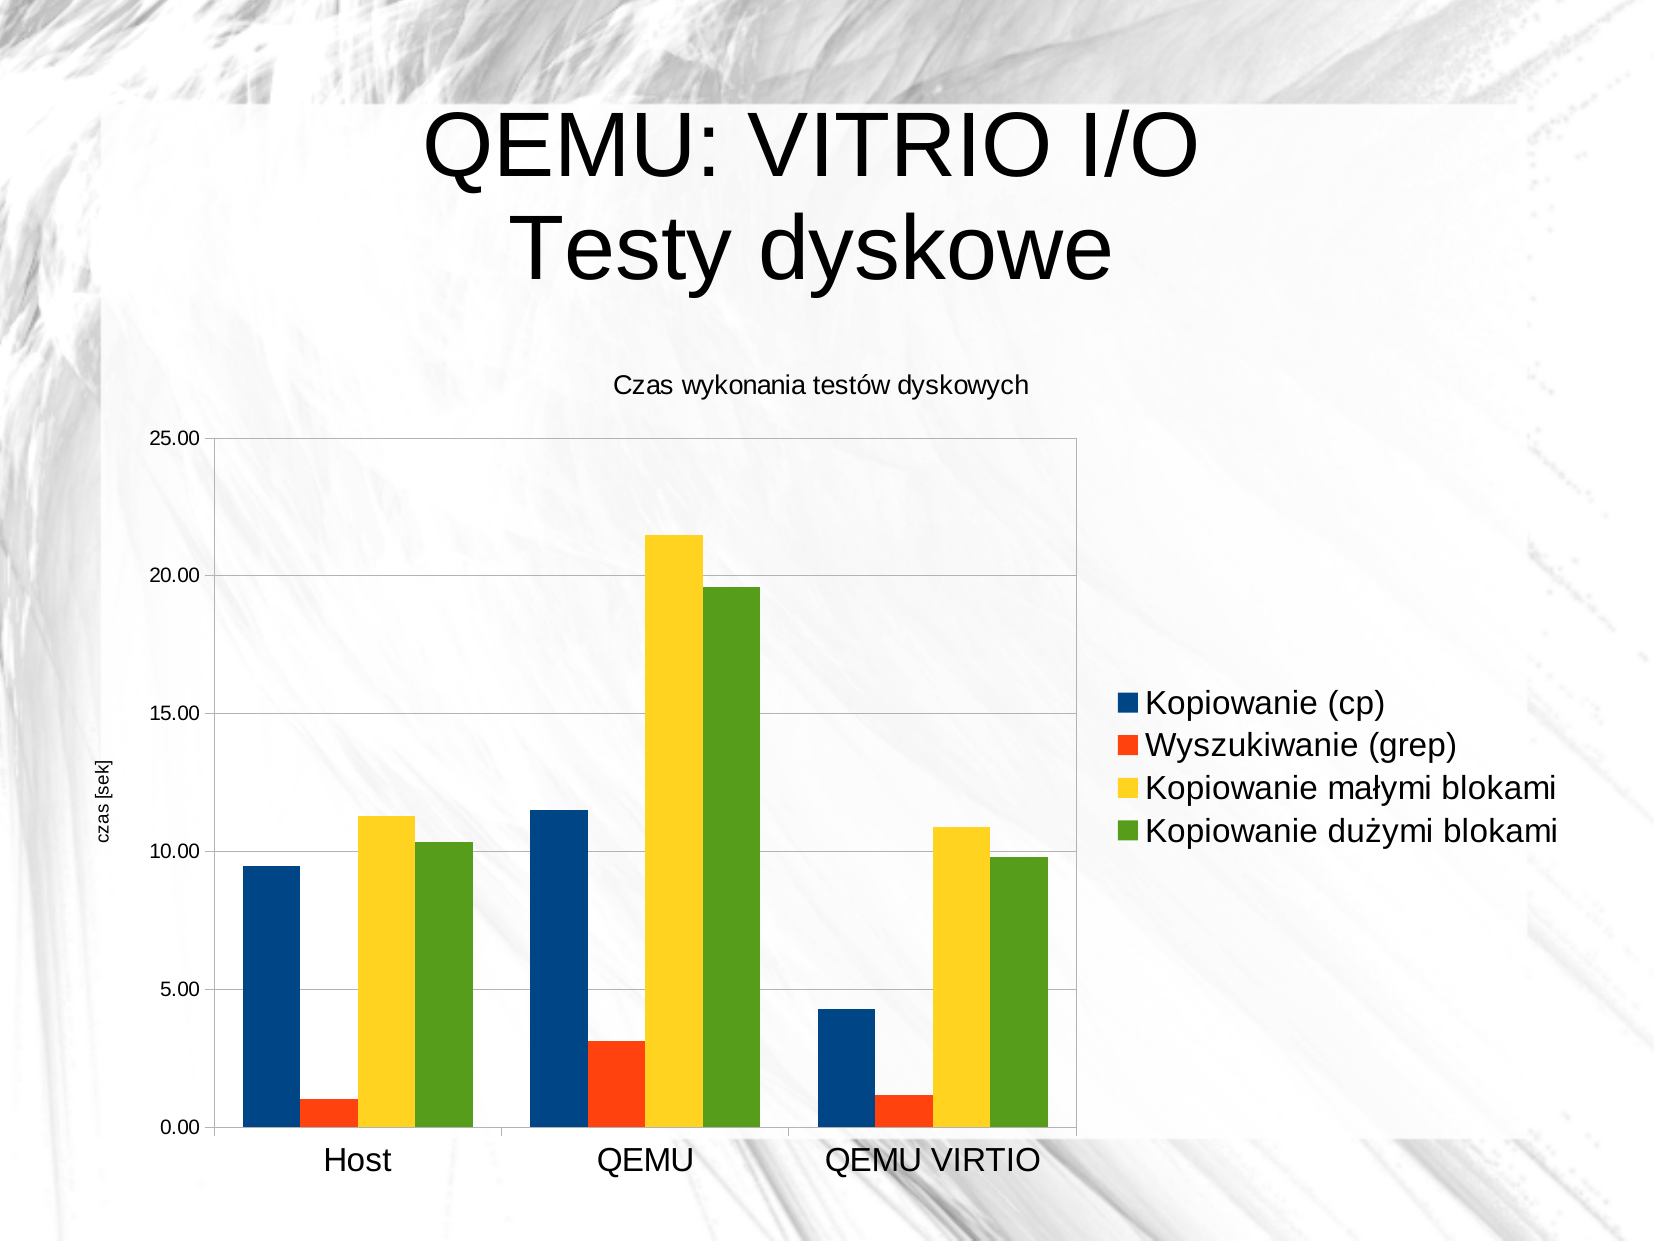

# QEMU: VITRIO I/O Testy dyskowe
### Chart: Czas wykonania testów dyskowych
| Category | Kopiowanie (cp) | Wyszukiwanie (grep) | Kopiowanie małymi blokami | Kopiowanie dużymi blokami |
|---|---|---|---|---|
| Host | 9.48 | 1.03 | 11.2925 | 10.3375 |
| QEMU | 11.4933333333333 | 3.1225 | 21.4733333333333 | 19.595 |
| QEMU VIRTIO | 4.29 | 1.15 | 10.8933333333333 | 9.795 |